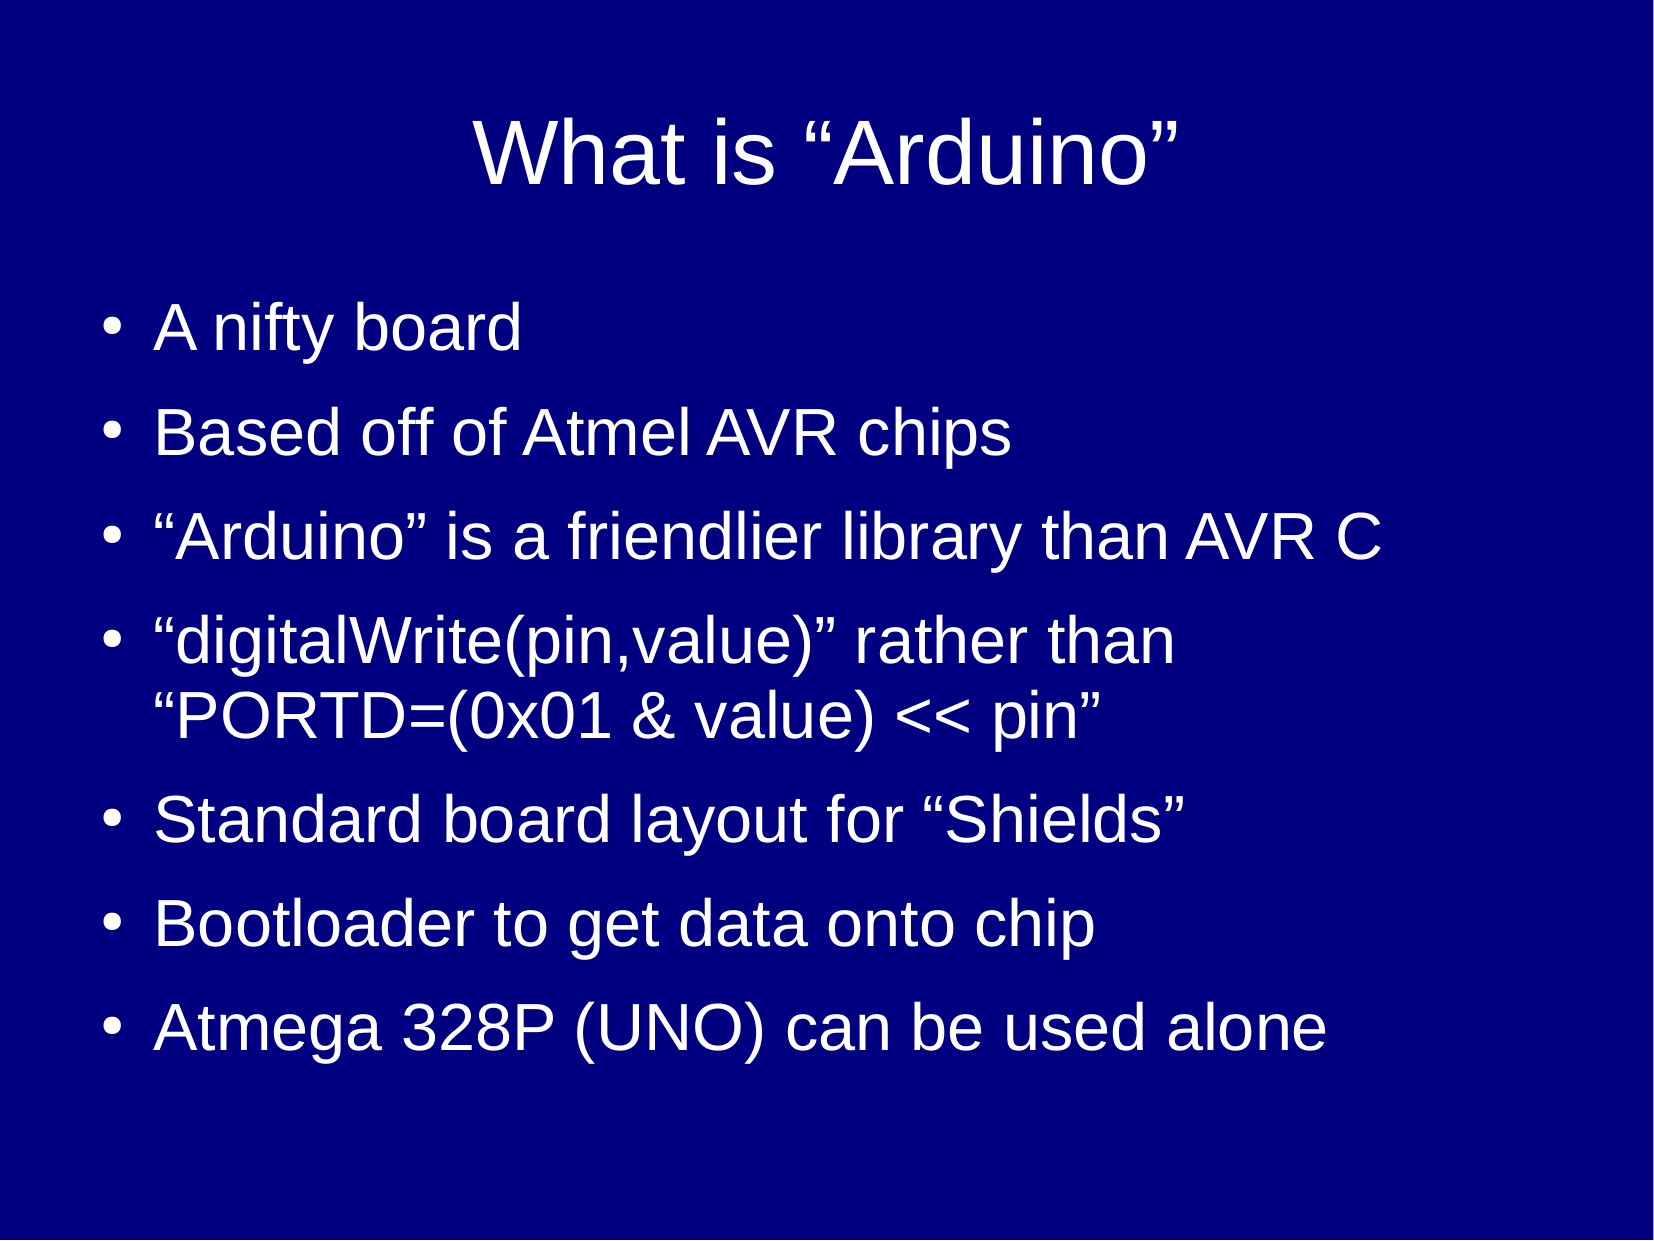

# What is “Arduino”
A nifty board
Based off of Atmel AVR chips
“Arduino” is a friendlier library than AVR C
“digitalWrite(pin,value)” rather than “PORTD=(0x01 & value) << pin”
Standard board layout for “Shields”
Bootloader to get data onto chip
Atmega 328P (UNO) can be used alone